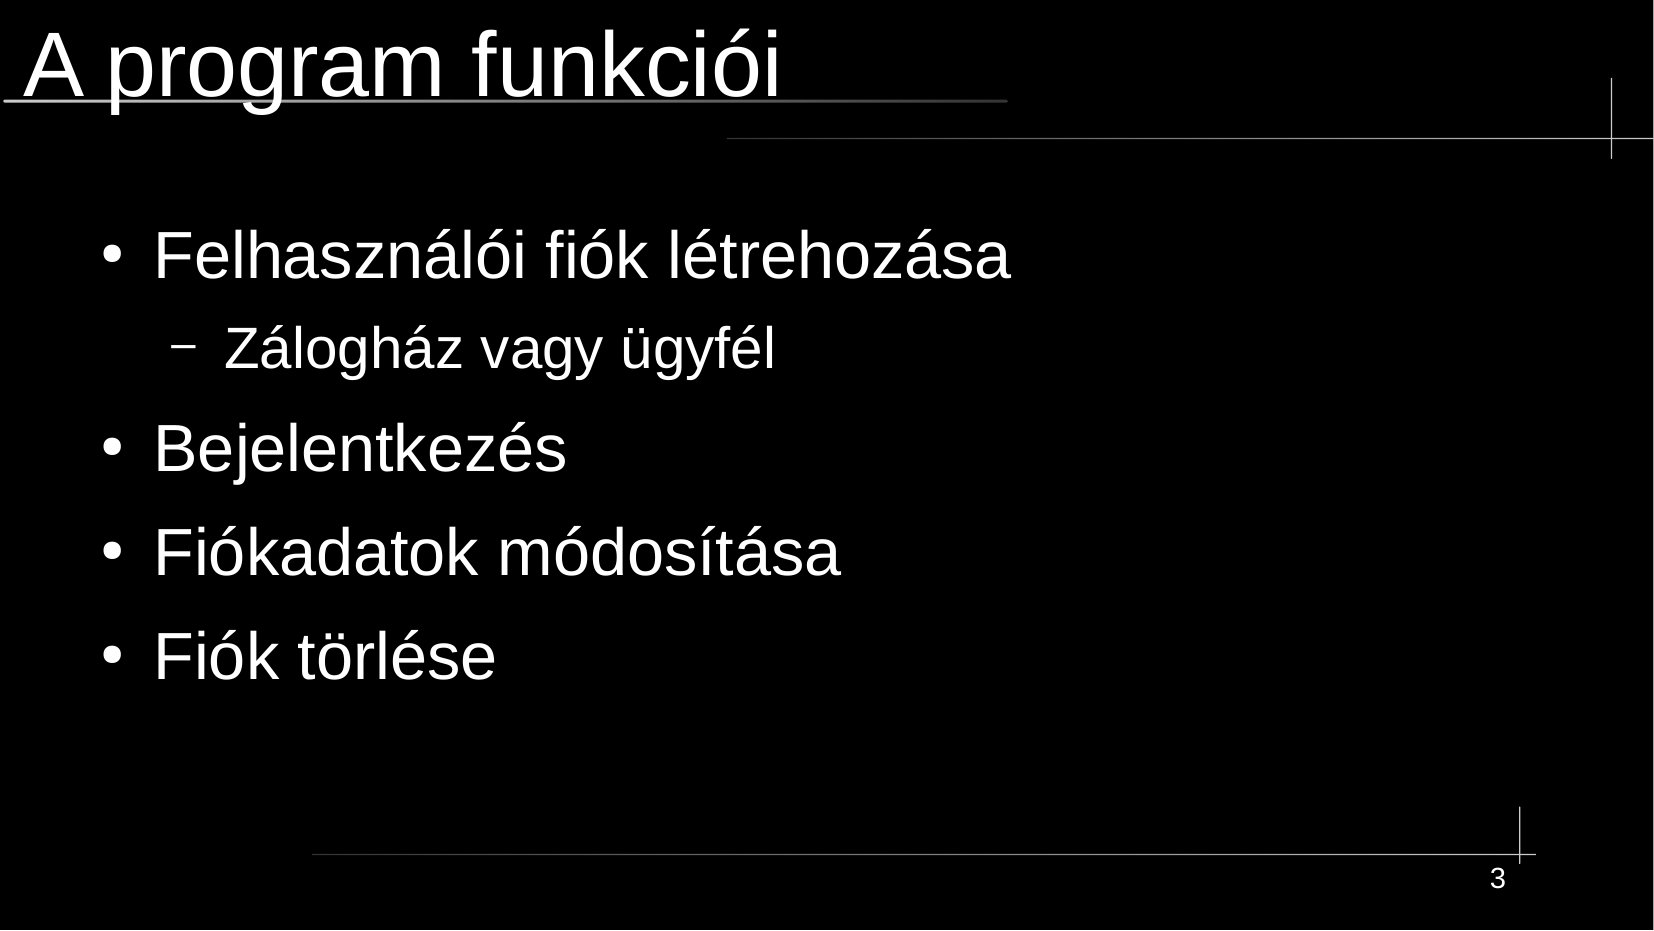

# A program funkciói
Felhasználói fiók létrehozása
Zálogház vagy ügyfél
Bejelentkezés
Fiókadatok módosítása
Fiók törlése
3